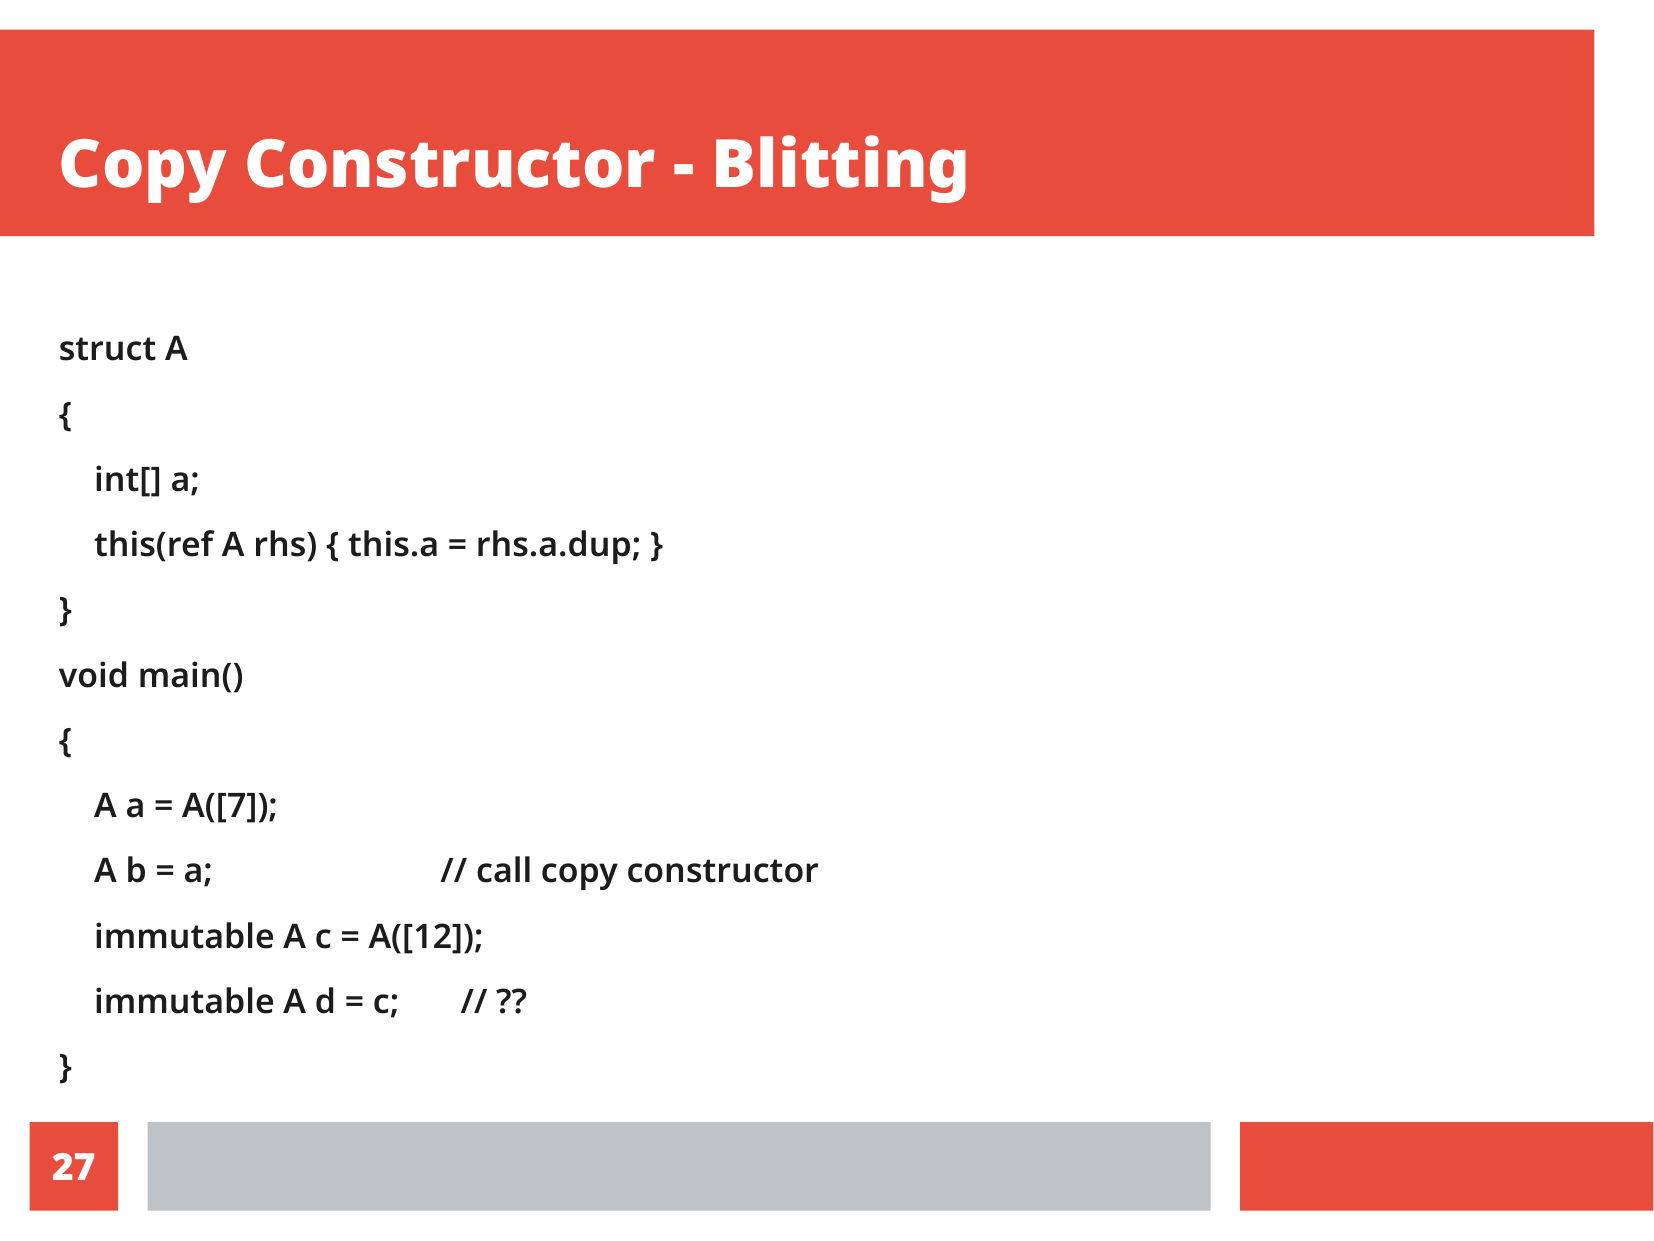

# Copy Constructor - Blitting
struct A
{
 int[] a;
 this(ref A rhs) { this.a = rhs.a.dup; }
}
void main()
{
 A a = A([7]);
 A b = a; // call copy constructor
 immutable A c = A([12]);
 immutable A d = c; // ??
}
27